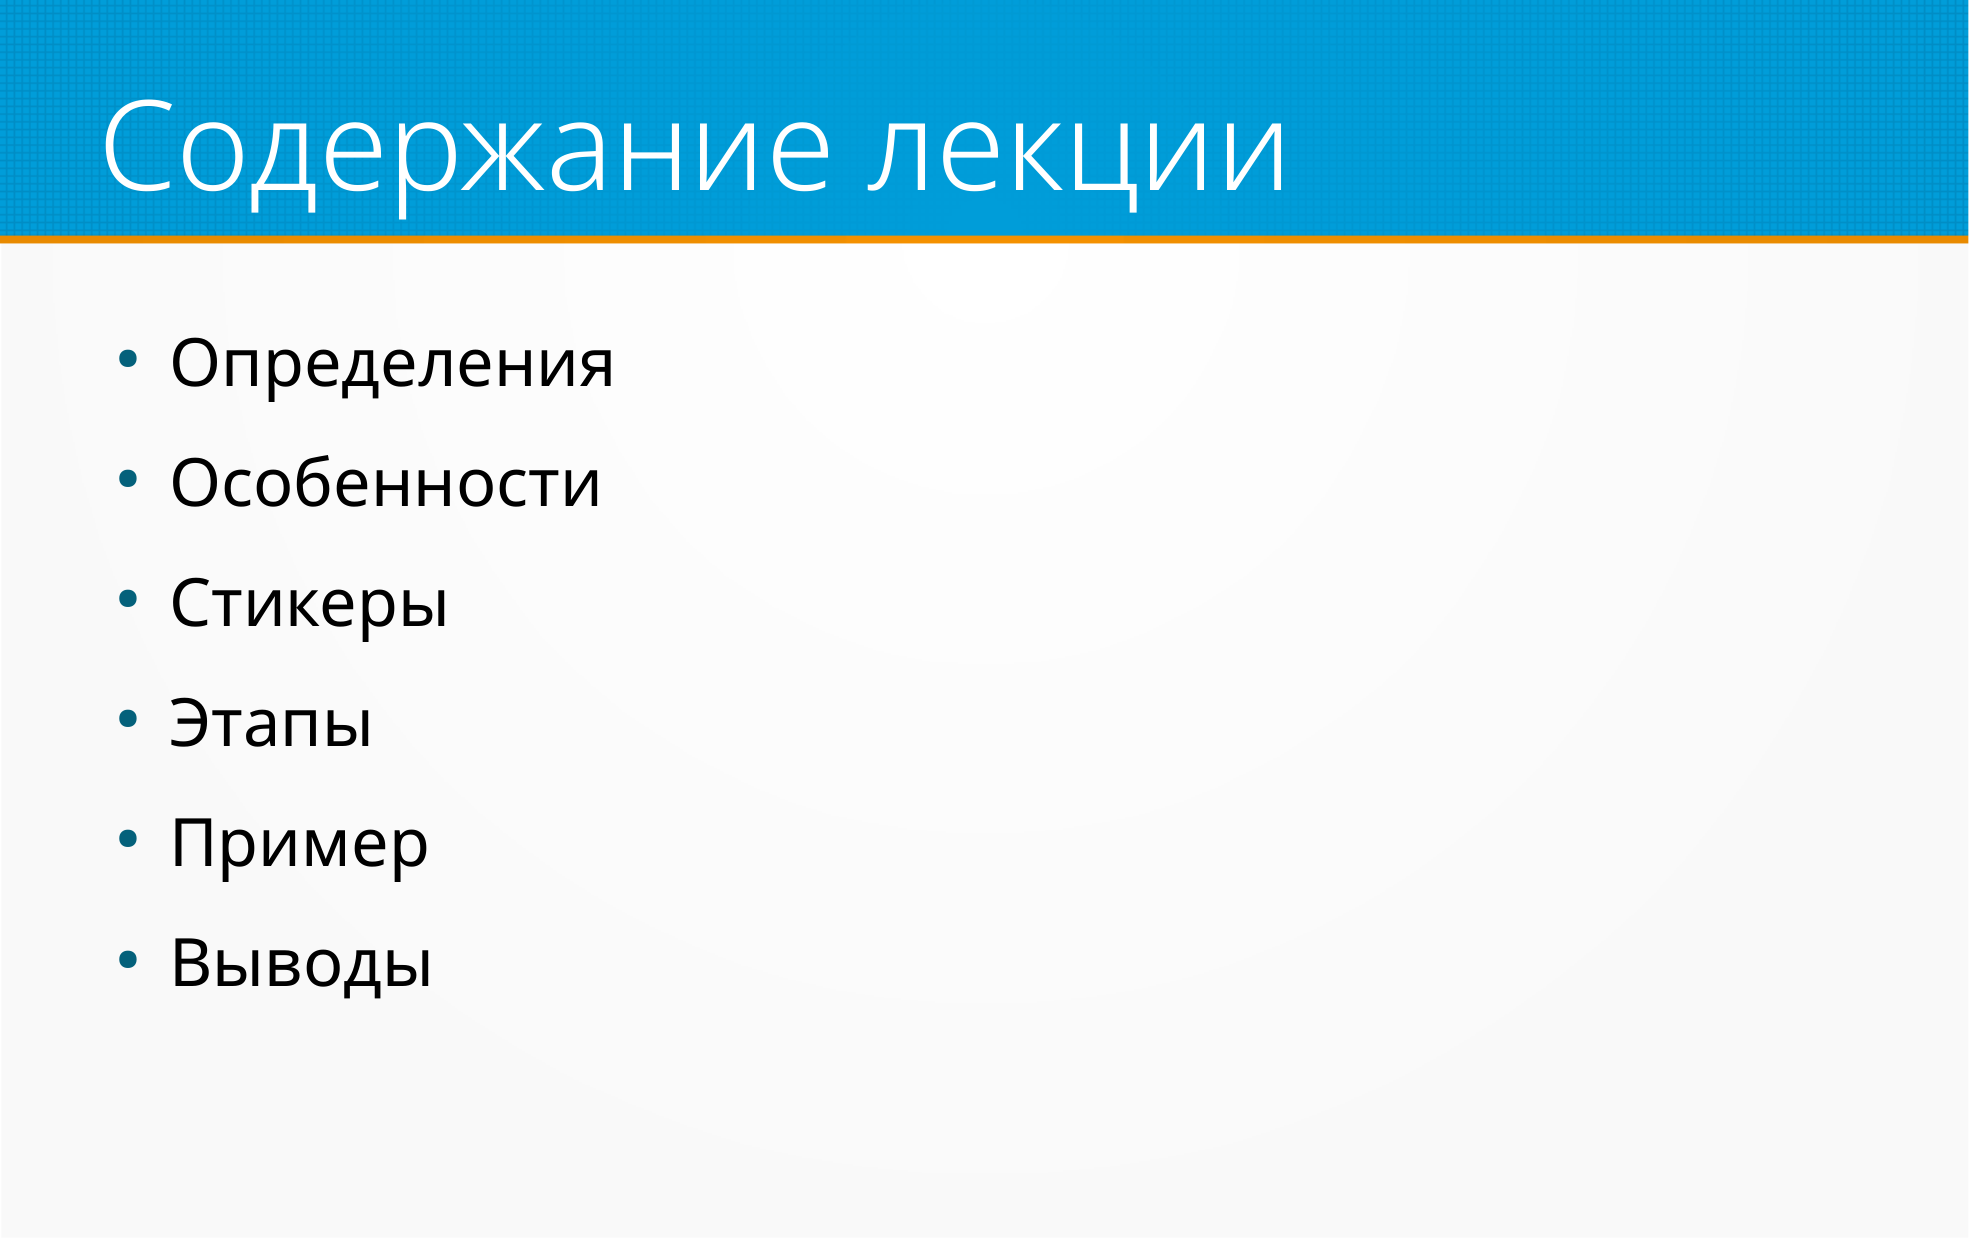

# Содержание лекции
Определения
Особенности
Стикеры
Этапы
Пример
Выводы